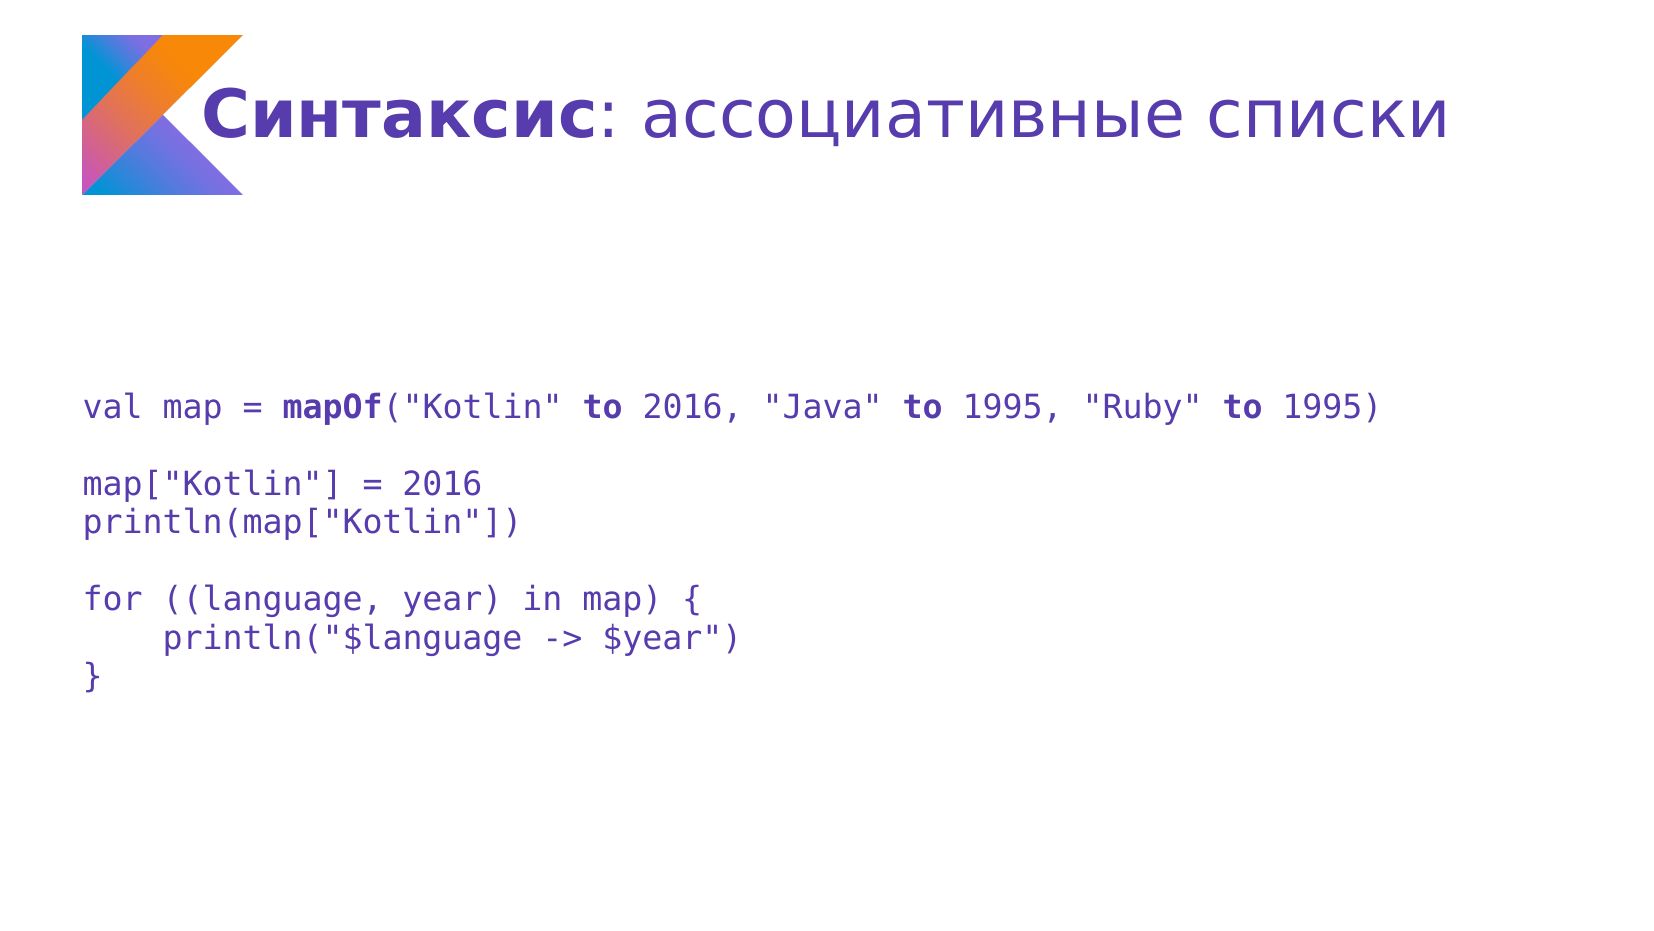

# Синтаксис: ассоциативные списки
val map = mapOf("Kotlin" to 2016, "Java" to 1995, "Ruby" to 1995)
map["Kotlin"] = 2016
println(map["Kotlin"])
for ((language, year) in map) {
 println("$language -> $year")
}